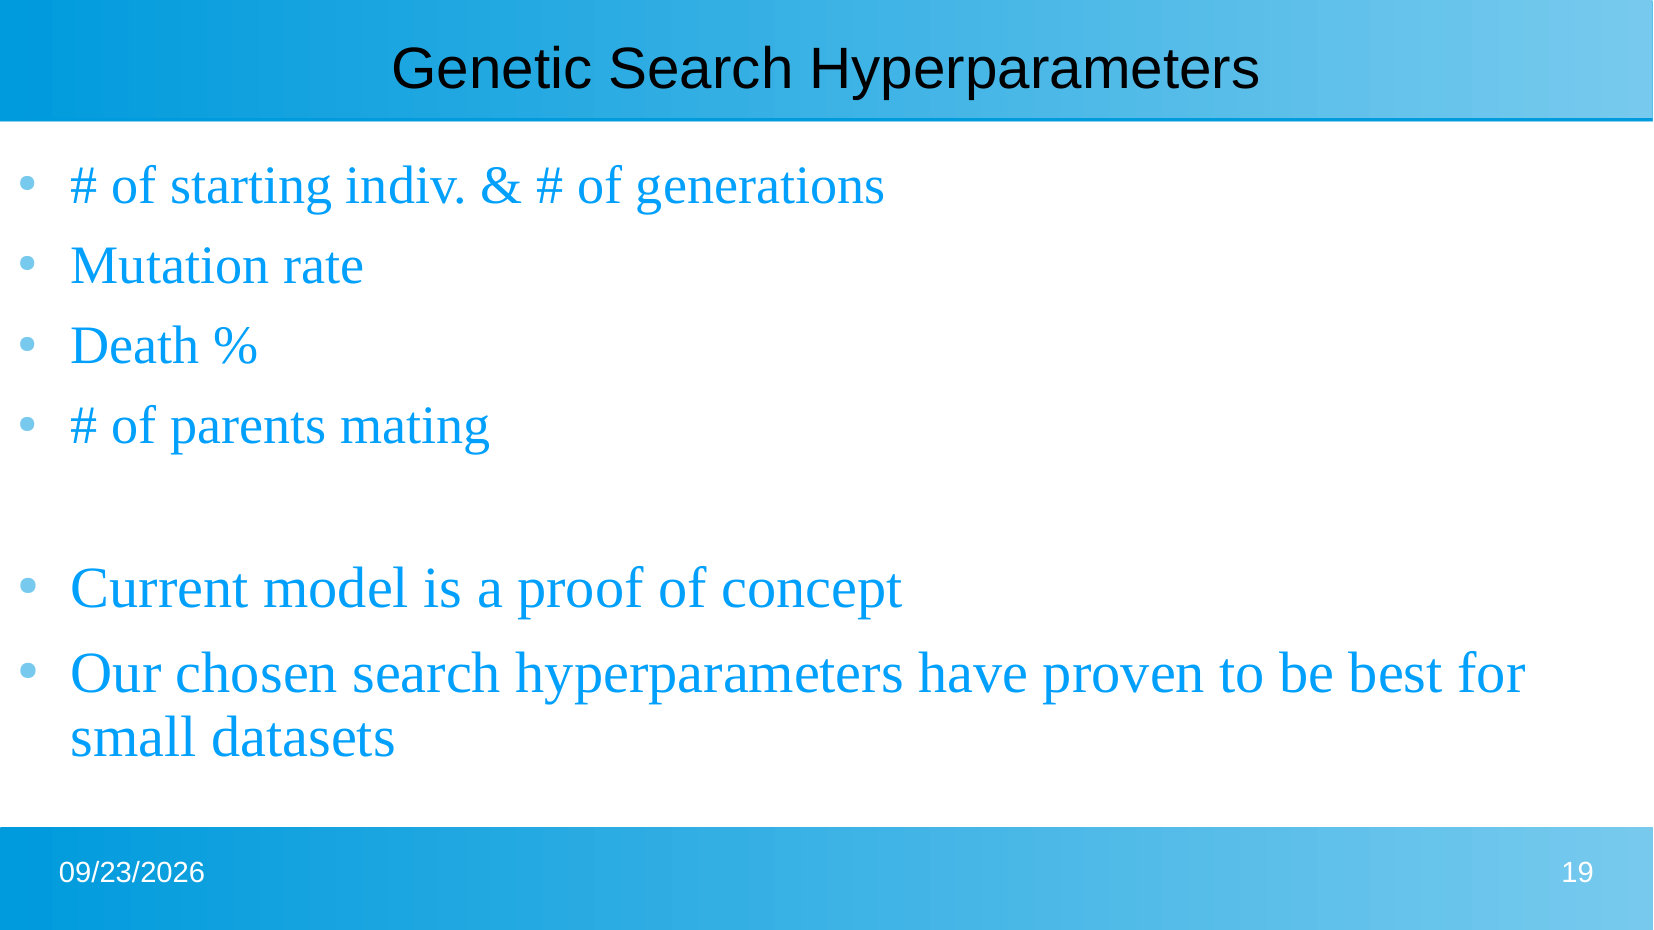

# Genetic Search Hyperparameters
# of starting indiv. & # of generations
Mutation rate
Death %
# of parents mating
Current model is a proof of concept
Our chosen search hyperparameters have proven to be best for small datasets
19